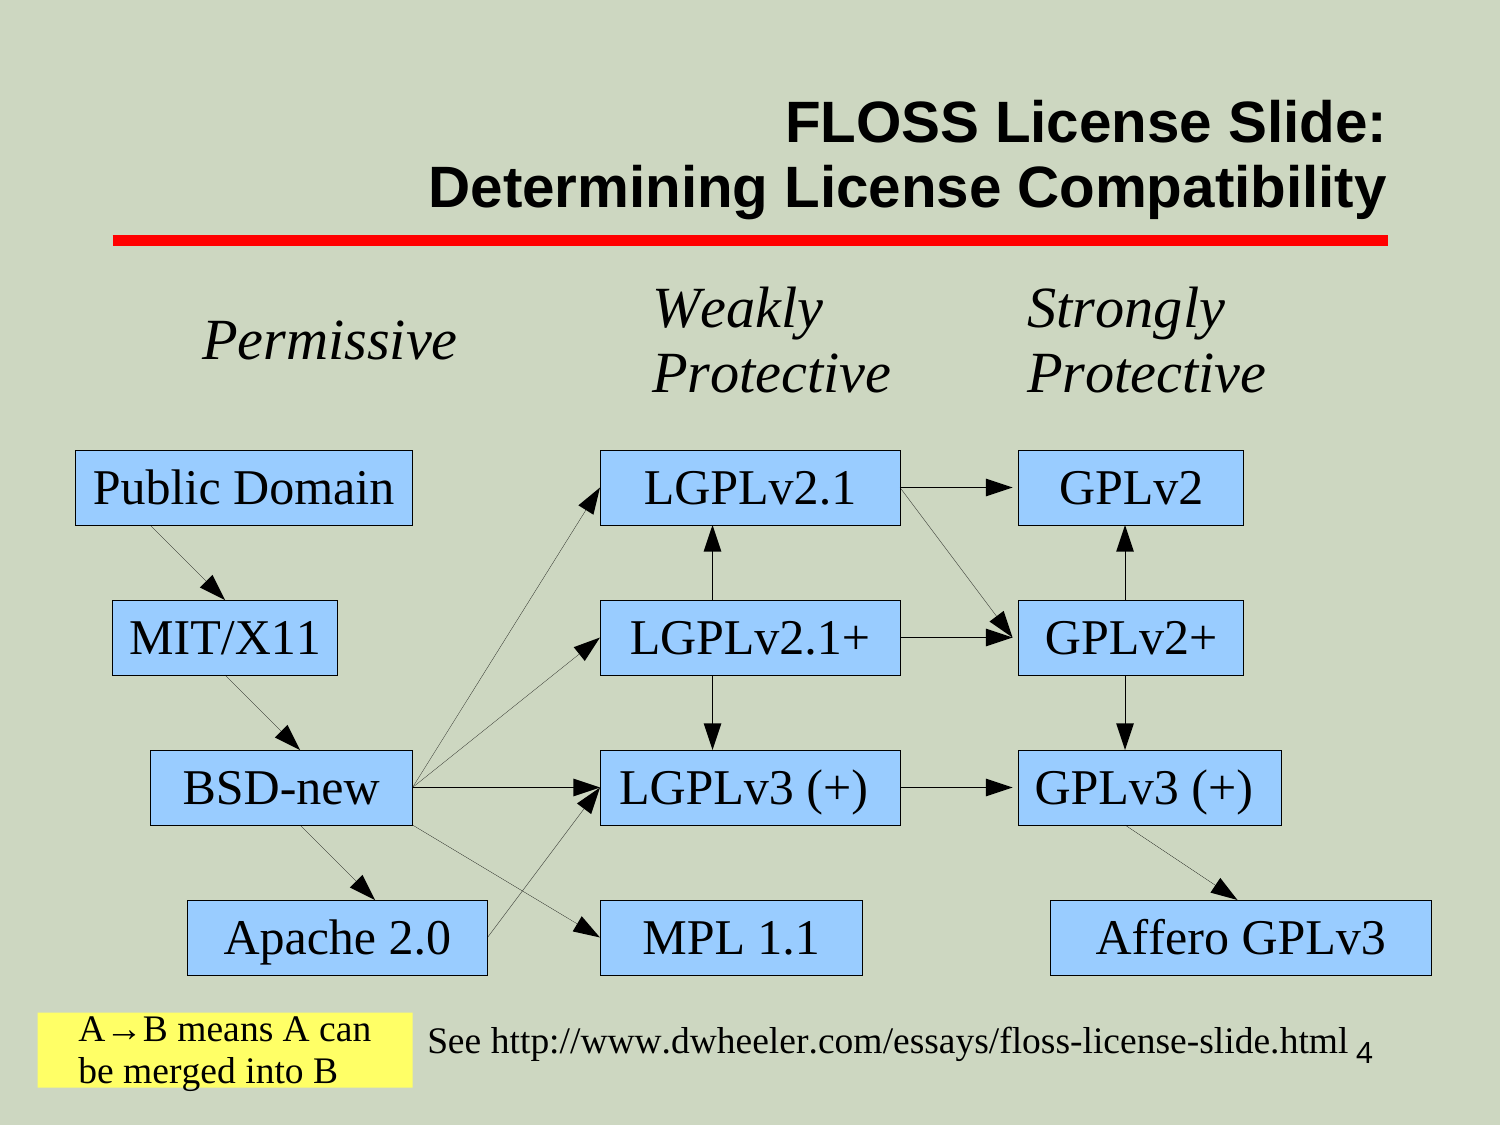

# FLOSS License Slide: Determining License Compatibility
Weakly
Protective
Strongly
Protective
Permissive
Public Domain
LGPLv2.1
GPLv2
MIT/X11
LGPLv2.1+
GPLv2+
BSD-new
LGPLv3 (+)
GPLv3 (+)
Apache 2.0
MPL 1.1
Affero GPLv3
A→B means A can
be merged into B
See http://www.dwheeler.com/essays/floss-license-slide.html